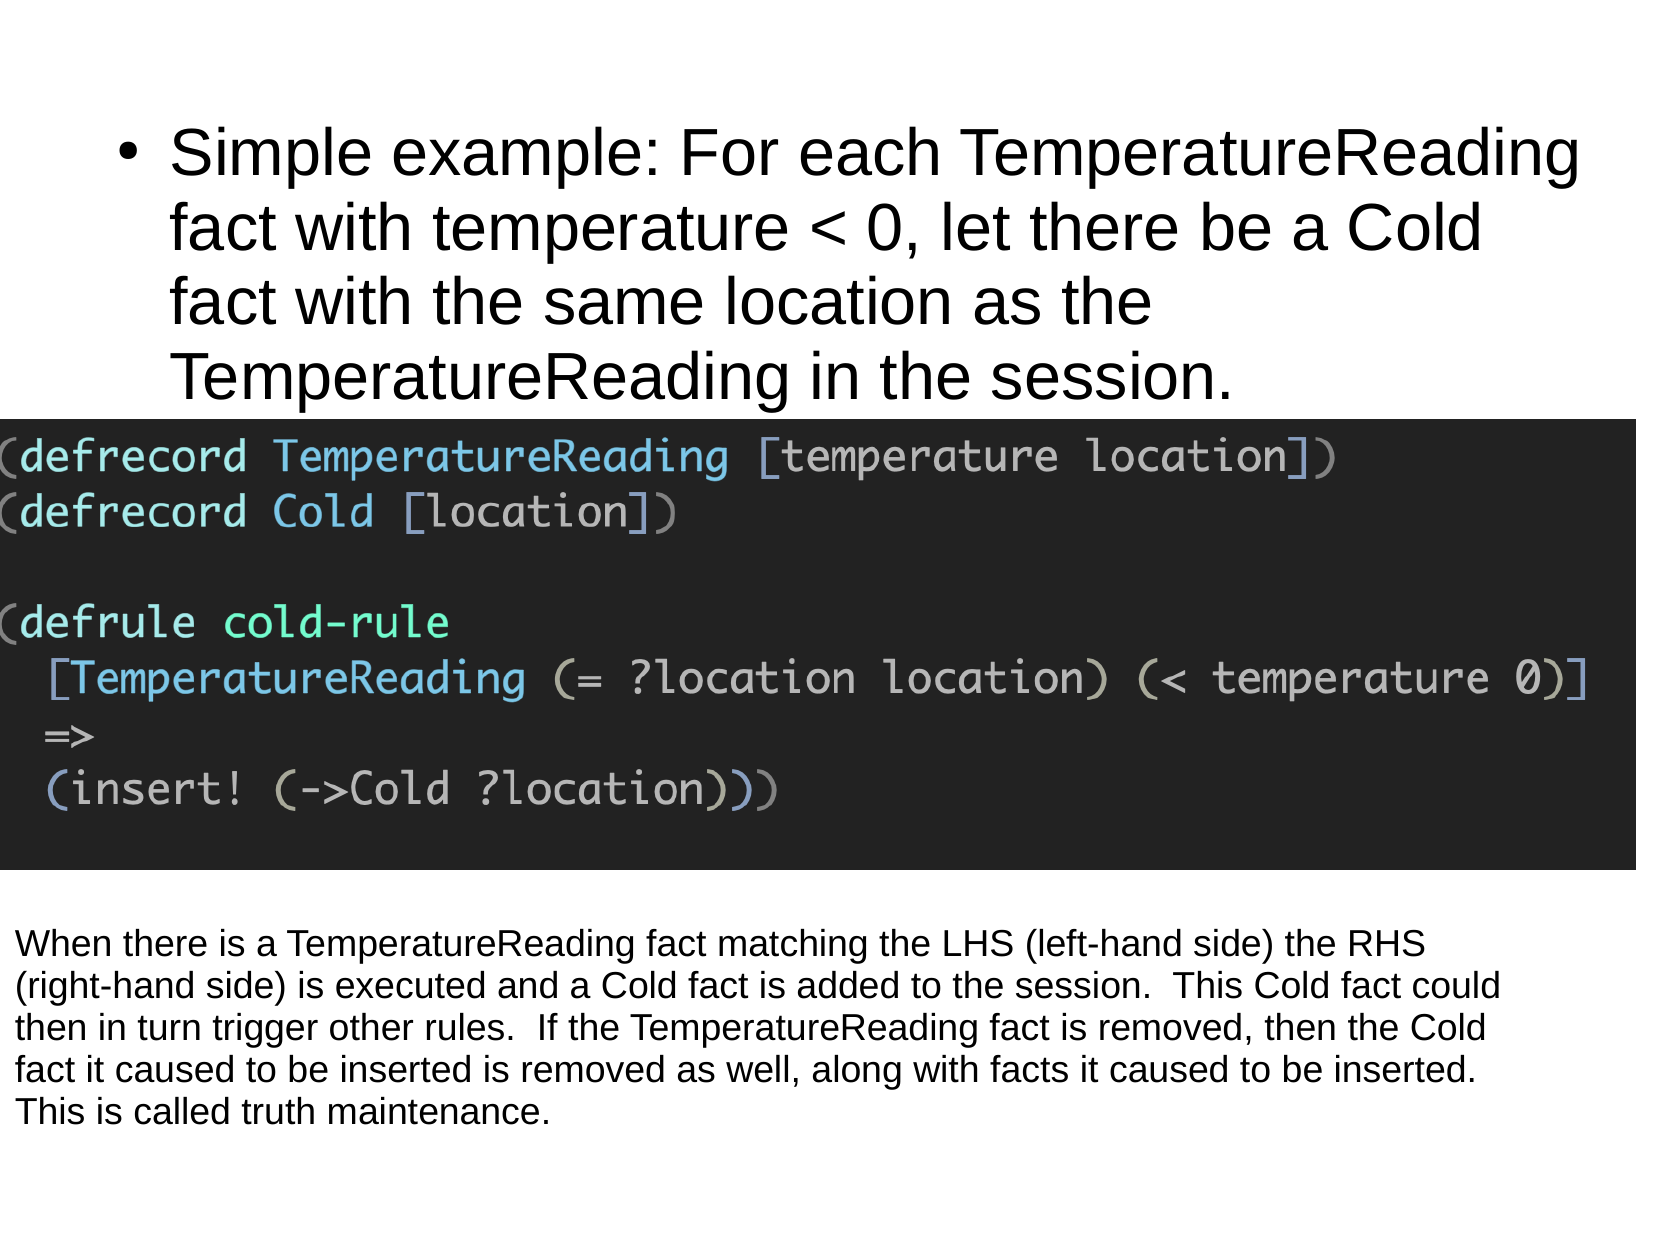

# Simple example: For each TemperatureReading fact with temperature < 0, let there be a Cold fact with the same location as the TemperatureReading in the session.
When there is a TemperatureReading fact matching the LHS (left-hand side) the RHS (right-hand side) is executed and a Cold fact is added to the session. This Cold fact could then in turn trigger other rules. If the TemperatureReading fact is removed, then the Cold fact it caused to be inserted is removed as well, along with facts it caused to be inserted. This is called truth maintenance.